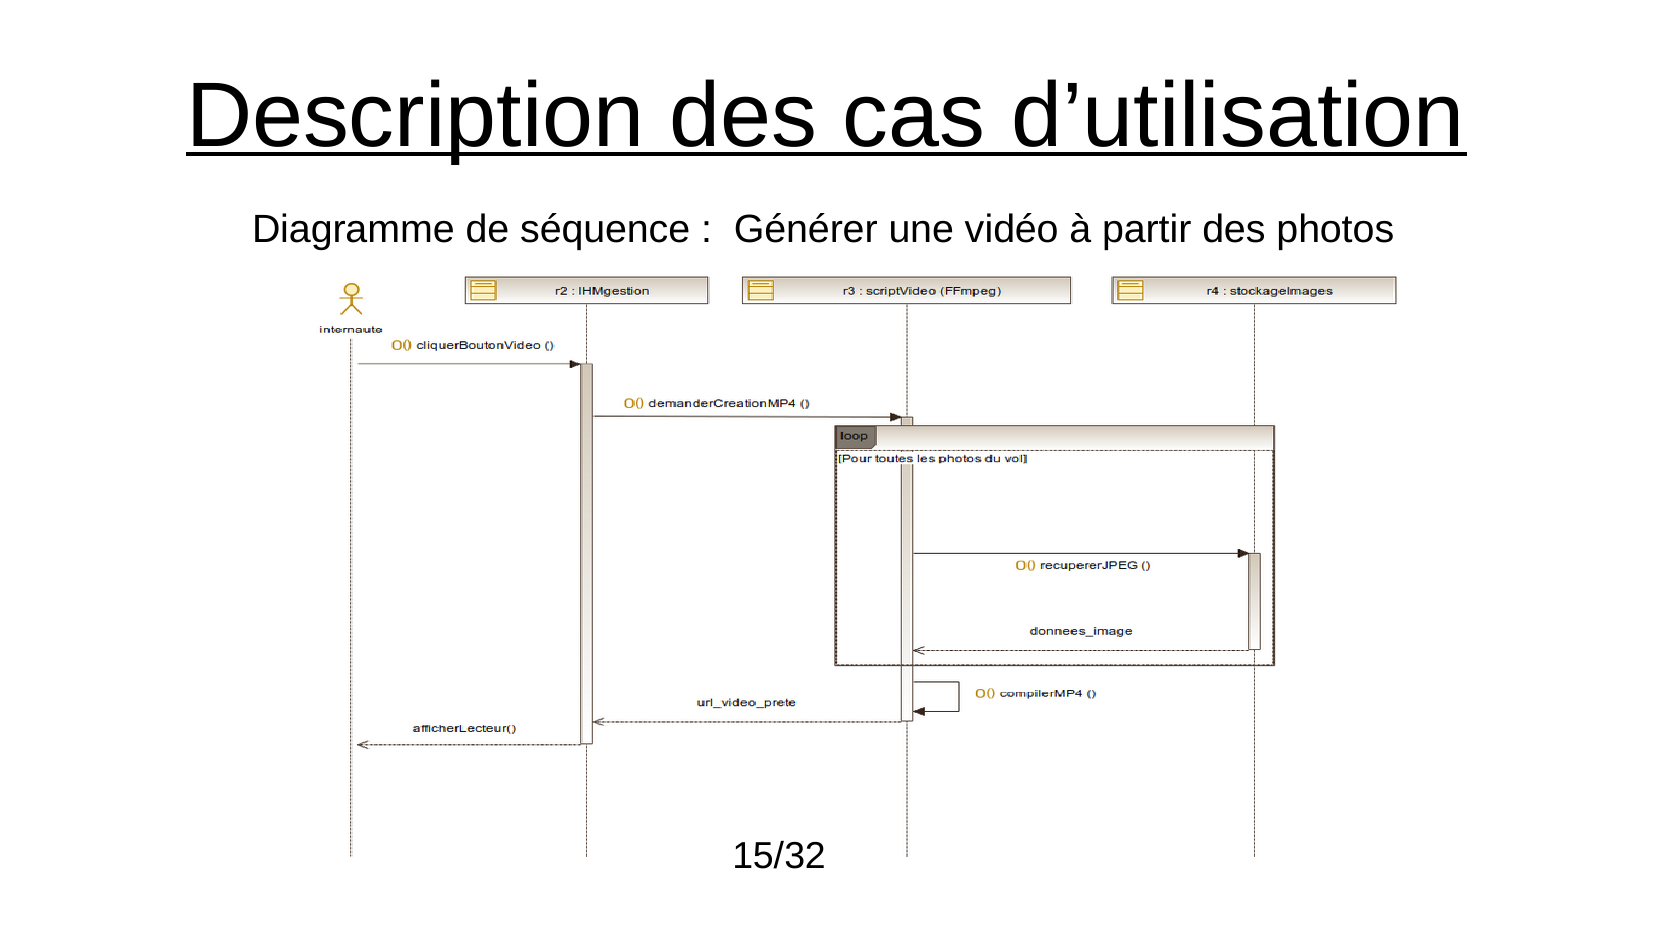

# Description des cas d’utilisation
Diagramme de séquence : Générer une vidéo à partir des photos